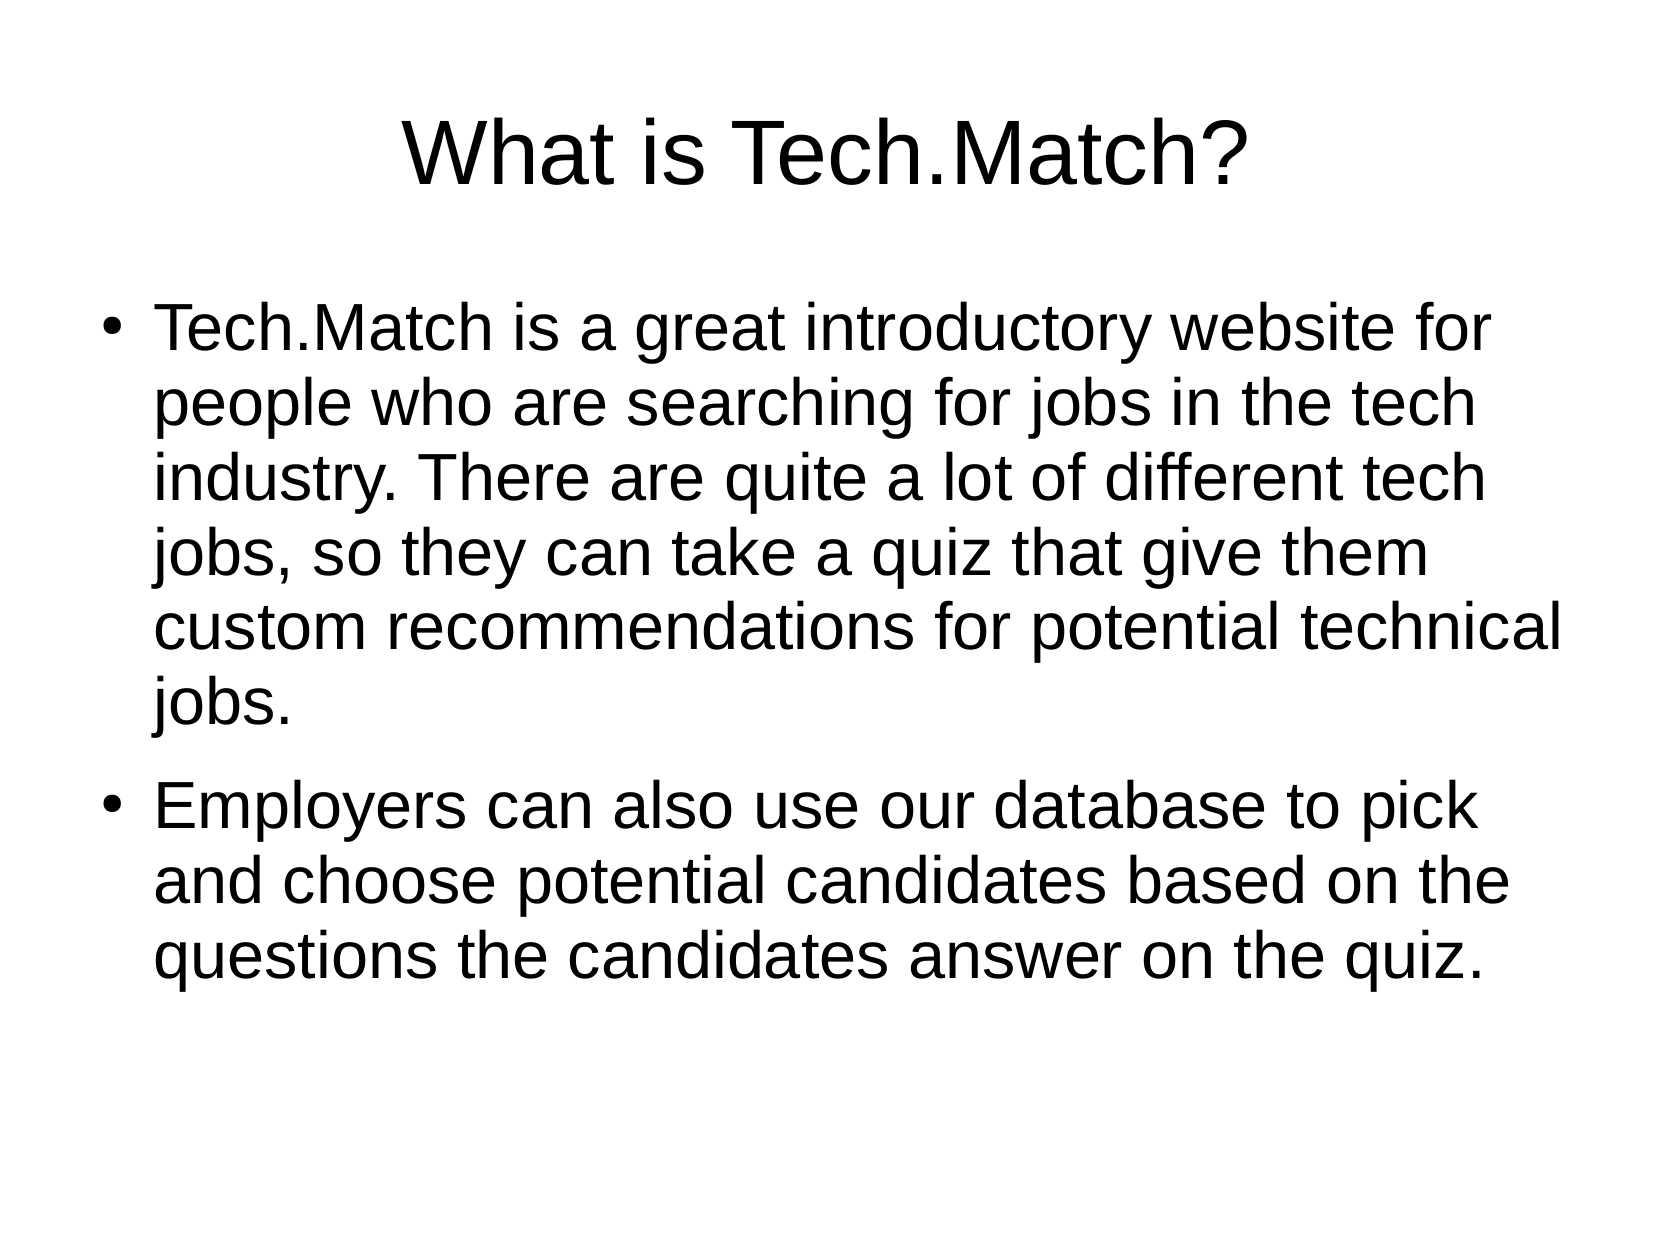

# What is Tech.Match?
Tech.Match is a great introductory website for people who are searching for jobs in the tech industry. There are quite a lot of different tech jobs, so they can take a quiz that give them custom recommendations for potential technical jobs.
Employers can also use our database to pick and choose potential candidates based on the questions the candidates answer on the quiz.